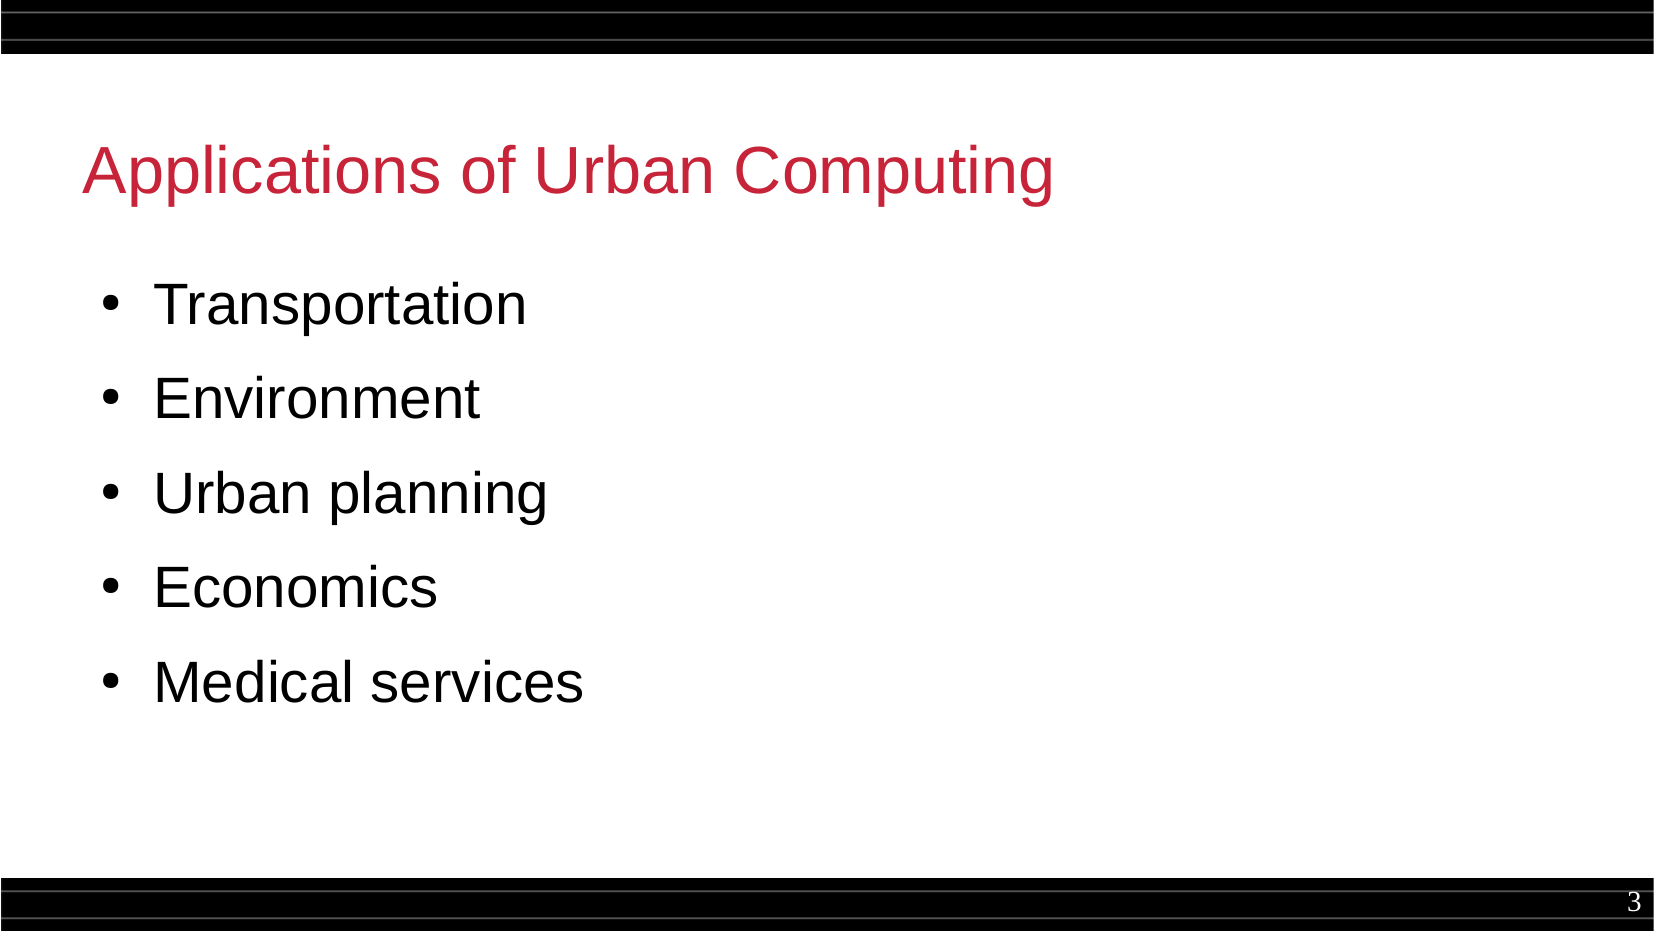

# Applications of Urban Computing
Transportation
Environment
Urban planning
Economics
Medical services